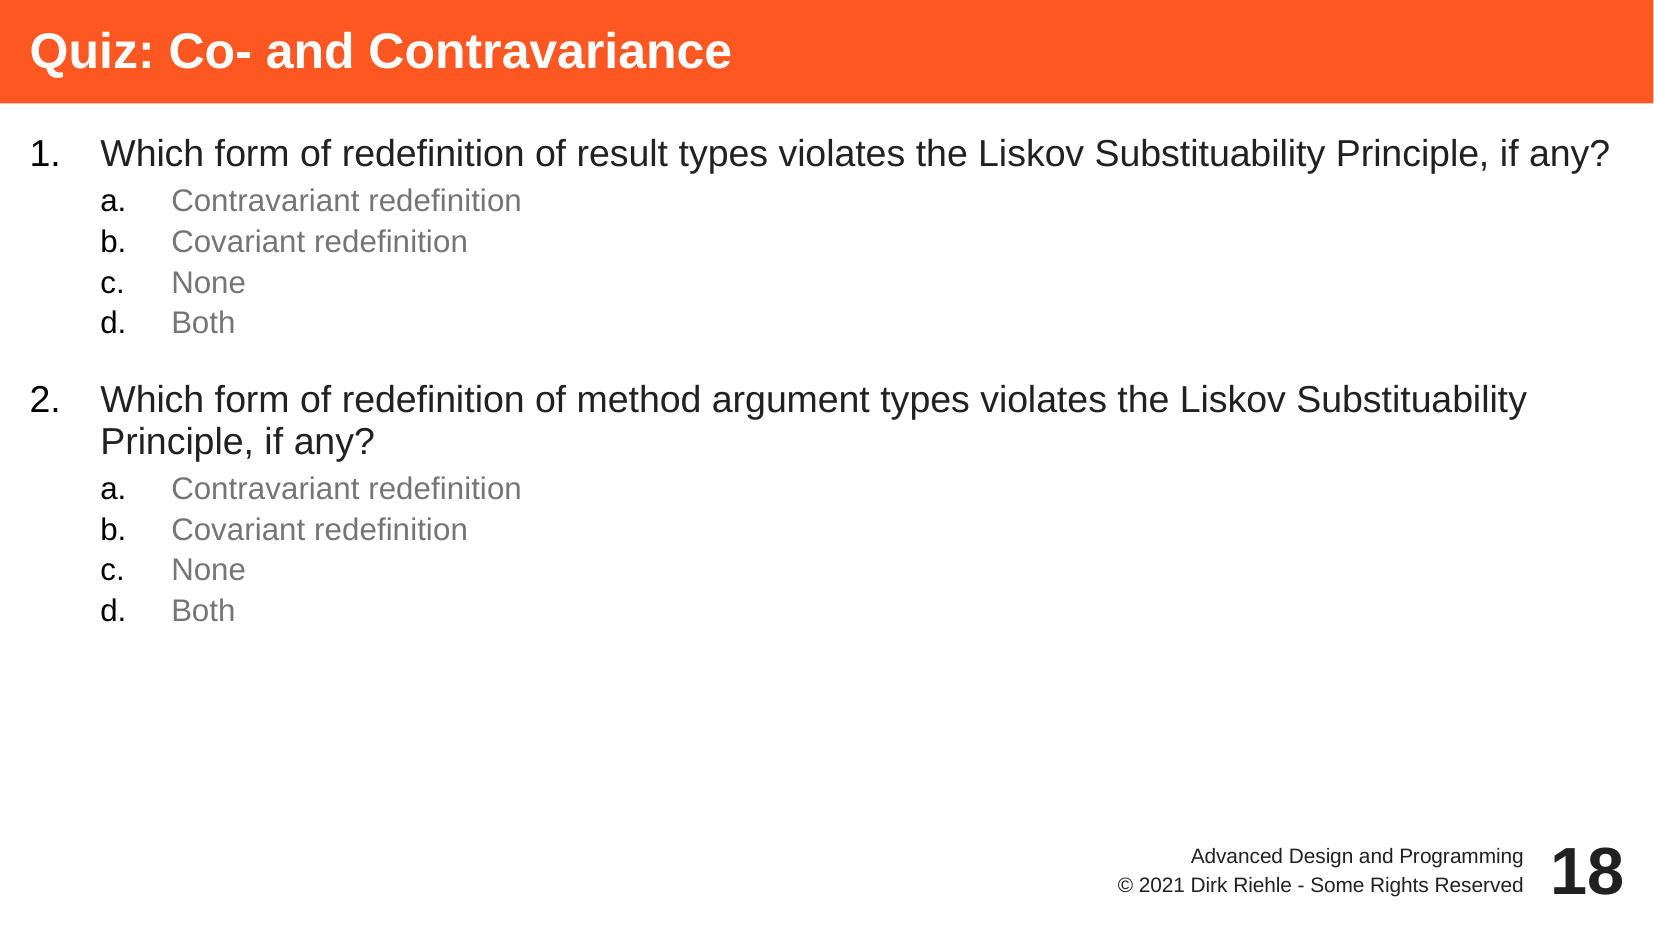

# Quiz: Co- and Contravariance
Which form of redefinition of result types violates the Liskov Substituability Principle, if any?
Contravariant redefinition
Covariant redefinition
None
Both
Which form of redefinition of method argument types violates the Liskov Substituability Principle, if any?
Contravariant redefinition
Covariant redefinition
None
Both
Advanced Design and Programming
18
© 2021 Dirk Riehle - Some Rights Reserved